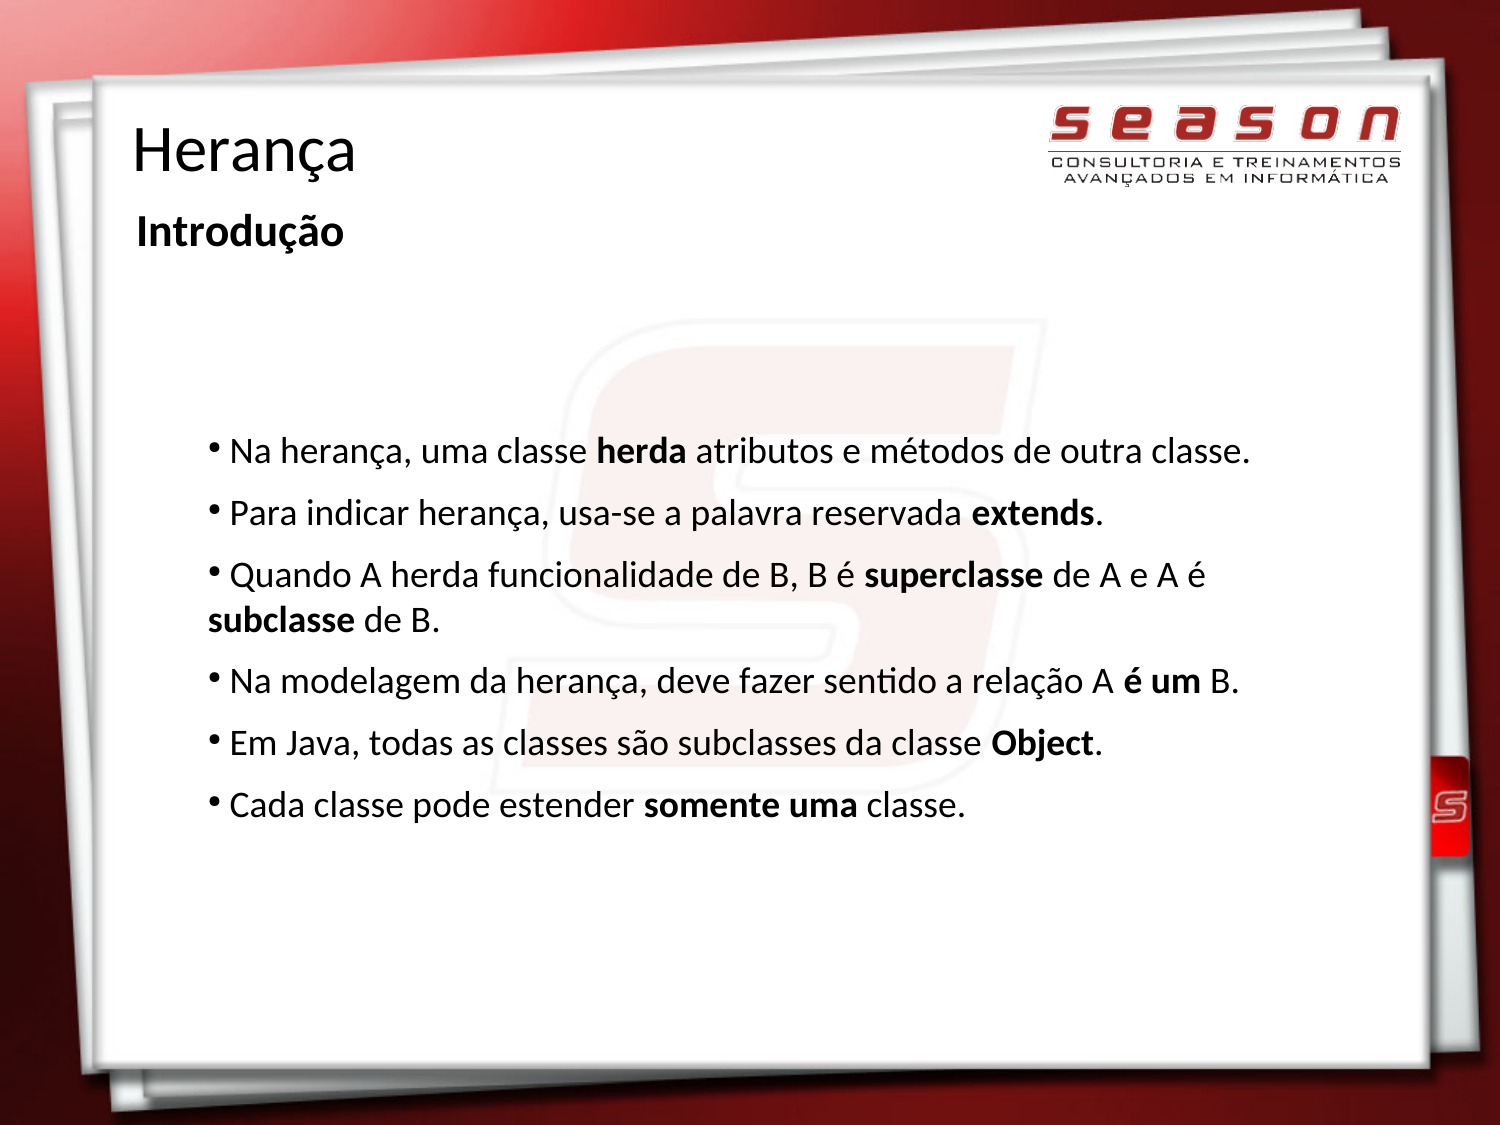

# Herança
Introdução
 Na herança, uma classe herda atributos e métodos de outra classe.
 Para indicar herança, usa-se a palavra reservada extends.
 Quando A herda funcionalidade de B, B é superclasse de A e A é subclasse de B.
 Na modelagem da herança, deve fazer sentido a relação A é um B.
 Em Java, todas as classes são subclasses da classe Object.
 Cada classe pode estender somente uma classe.